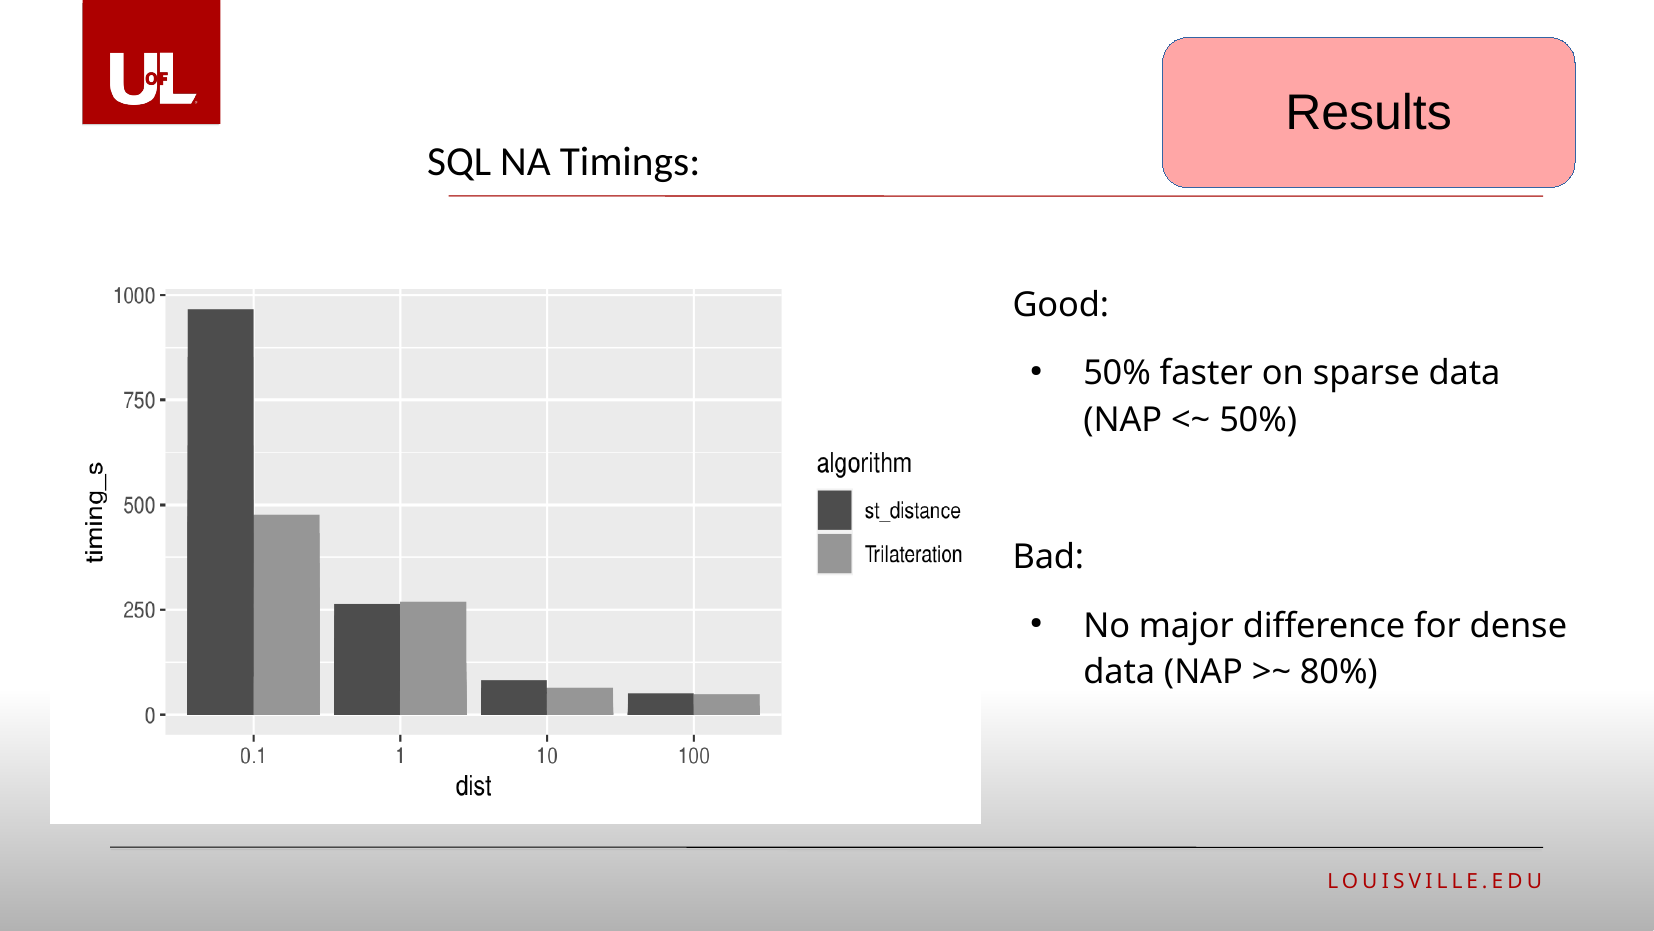

Results
# SQL NA Timings:
Good:
50% faster on sparse data (NAP <~ 50%)
Bad:
No major difference for dense data (NAP >~ 80%)